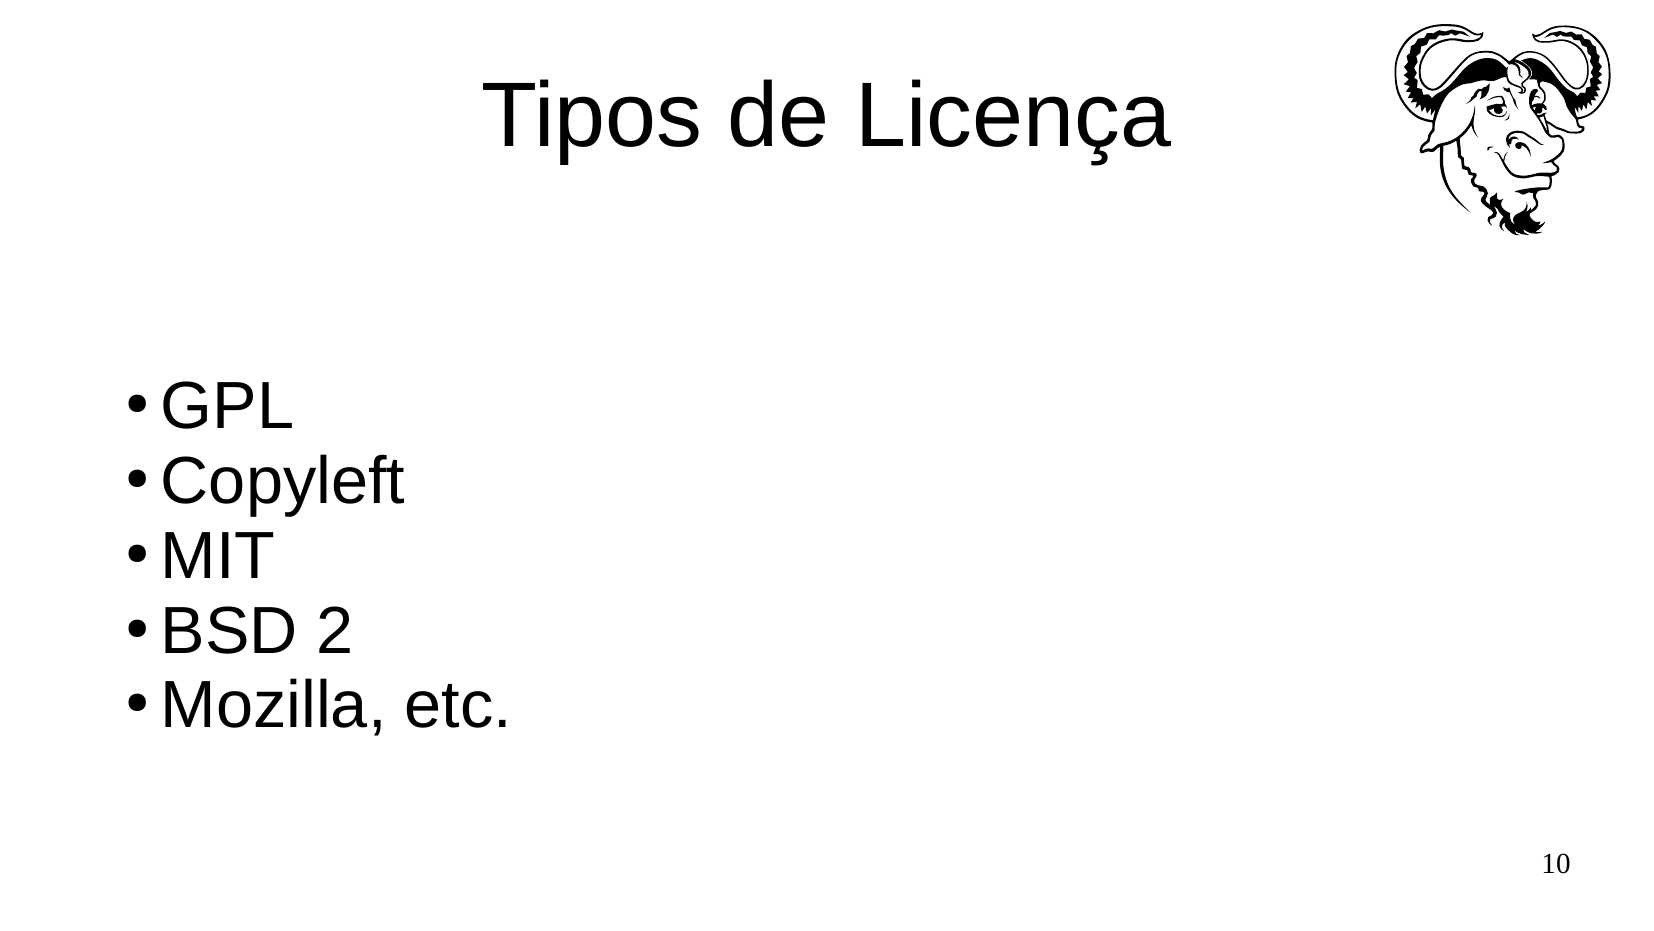

# Tipos de Licença
GPL
Copyleft
MIT
BSD 2
Mozilla, etc.
10